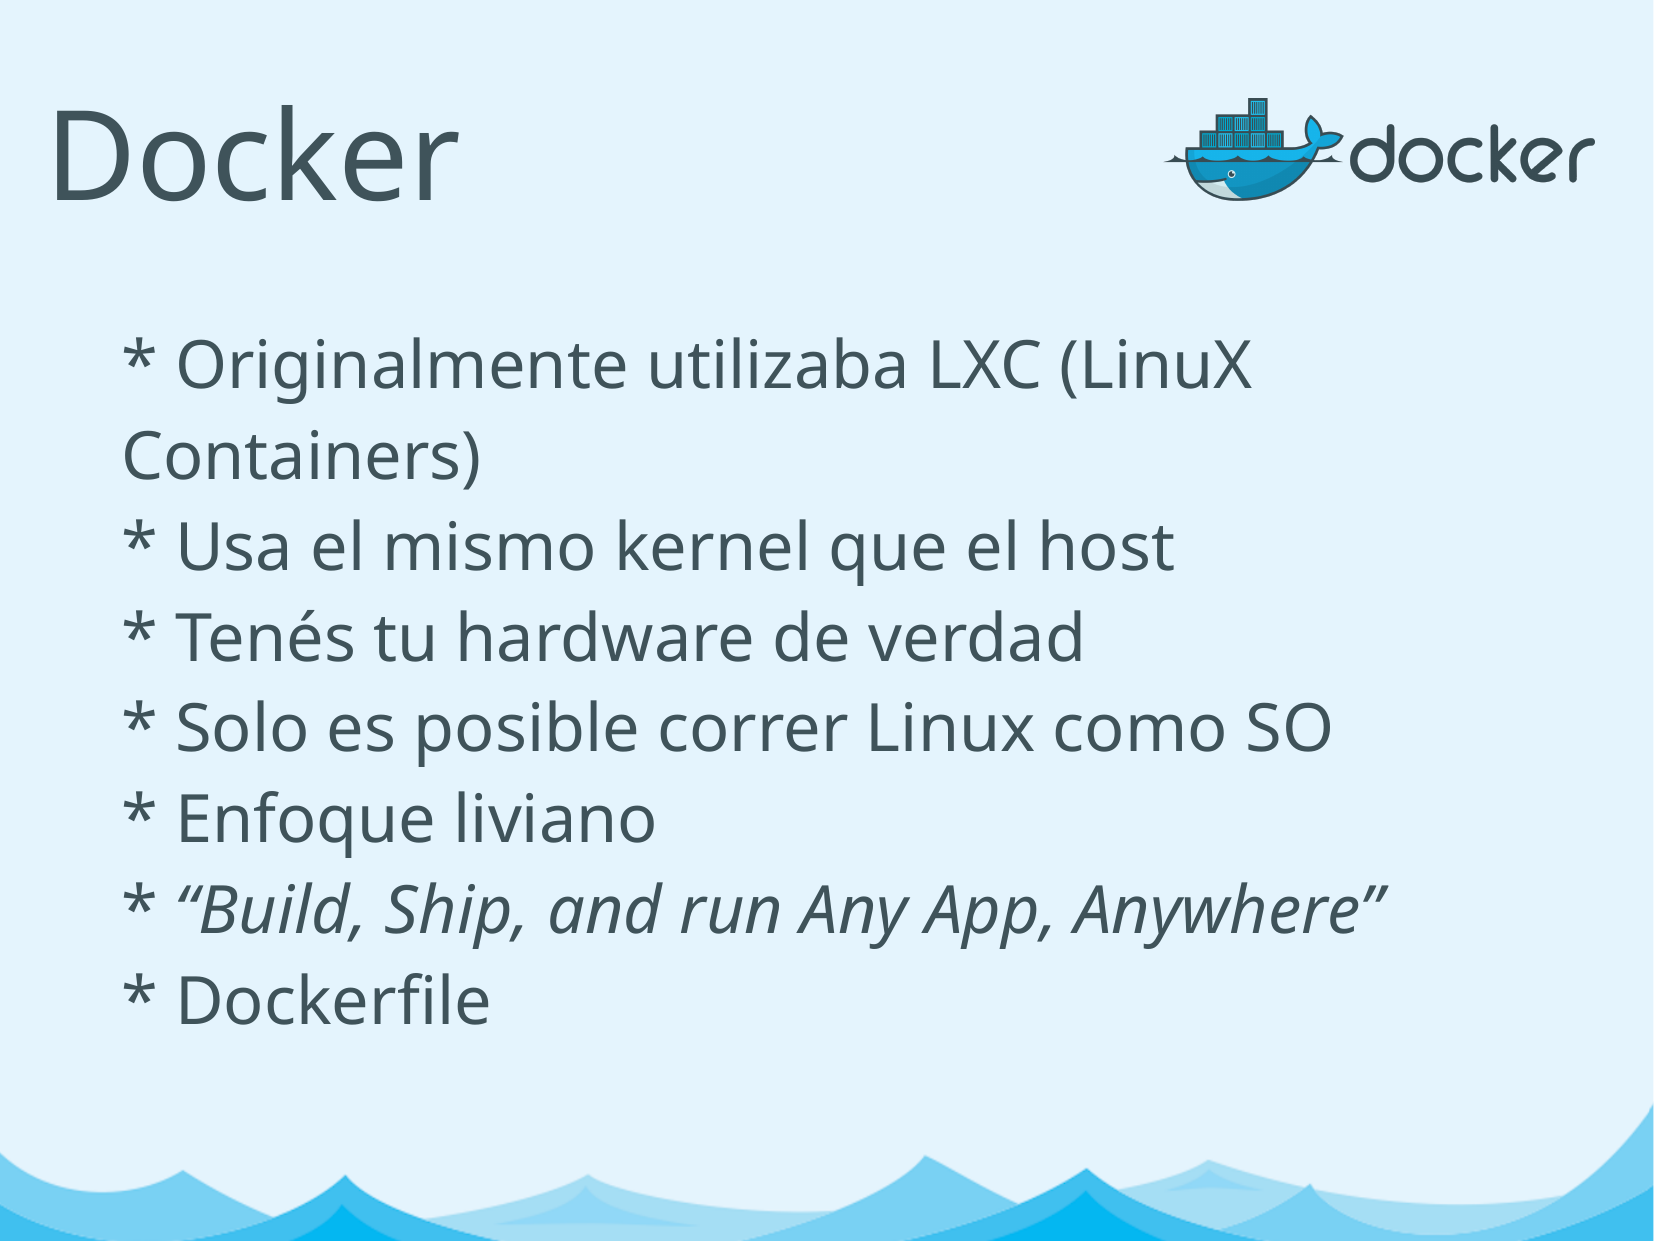

Docker
* Originalmente utilizaba LXC (LinuX Containers)
* Usa el mismo kernel que el host
* Tenés tu hardware de verdad
* Solo es posible correr Linux como SO
* Enfoque liviano
* “Build, Ship, and run Any App, Anywhere”
* Dockerfile